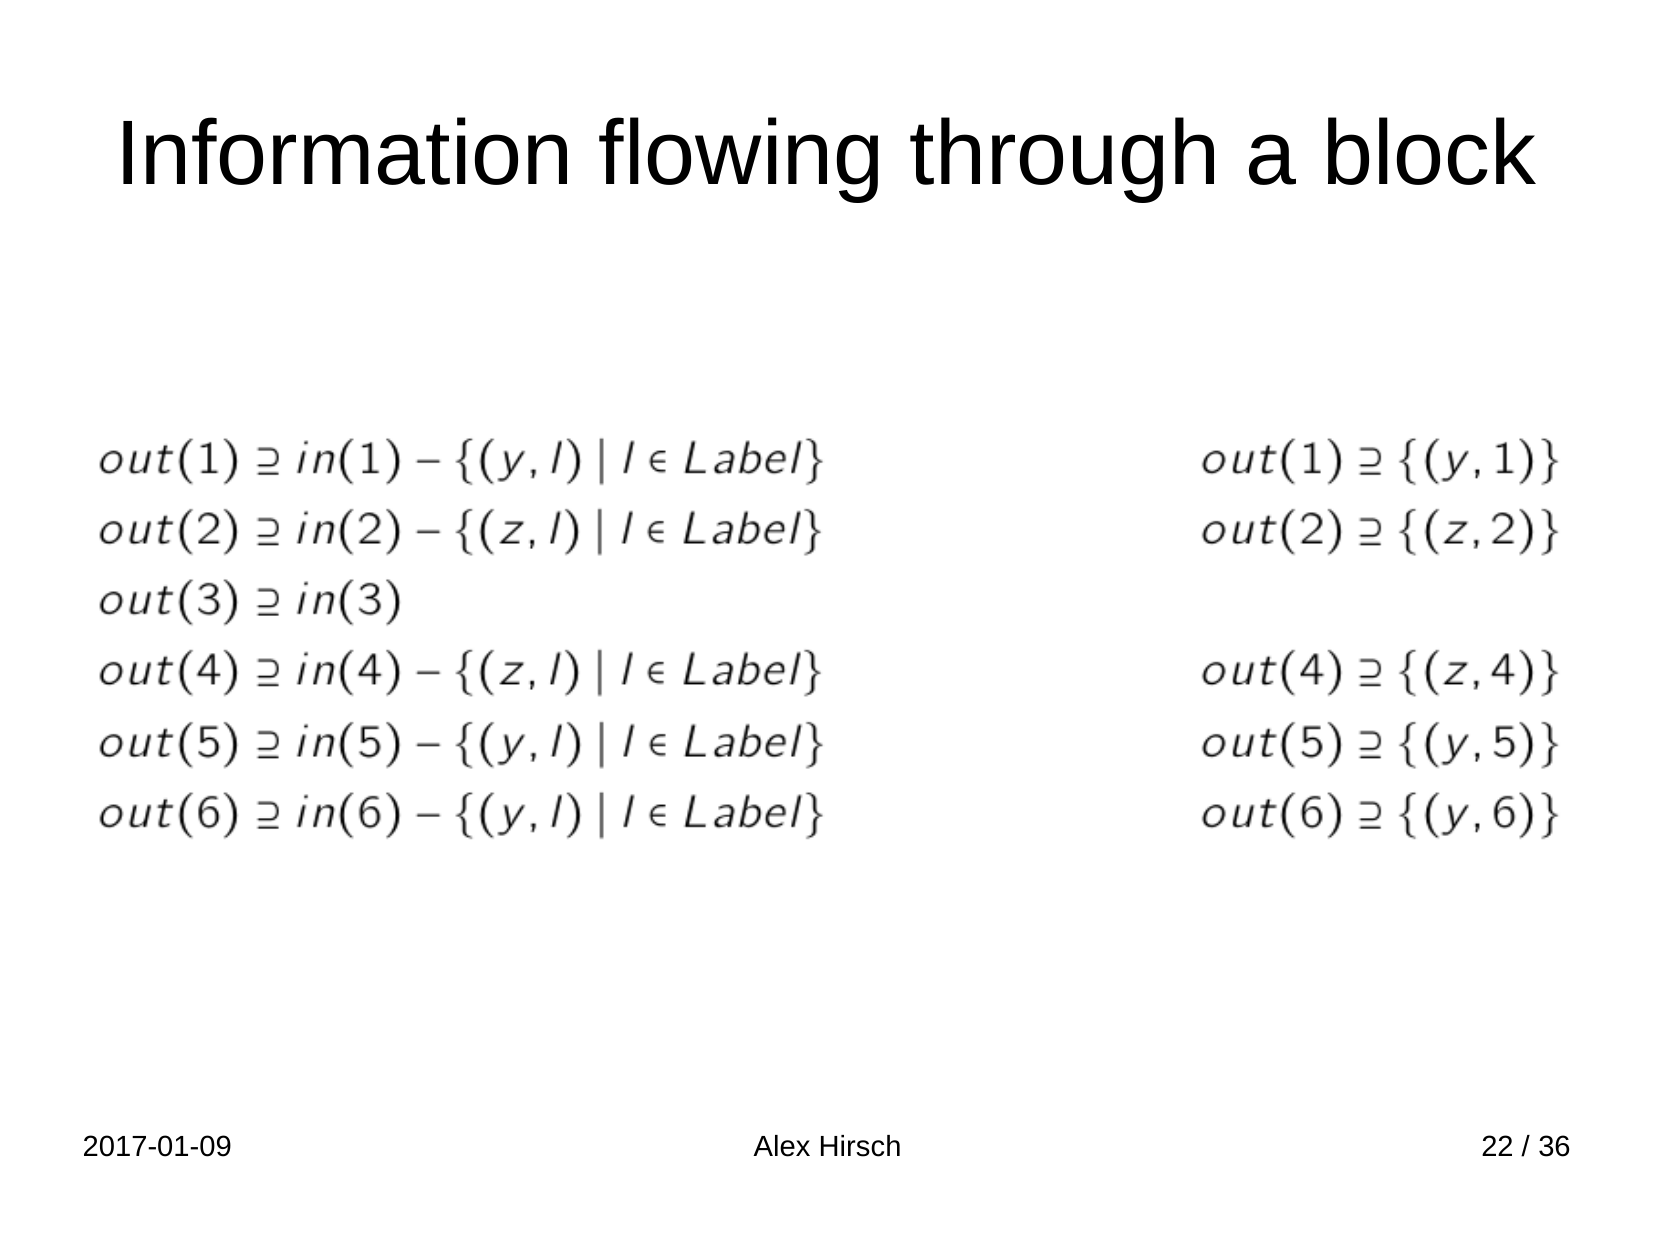

# Information flowing through a block
2017-01-09
Alex Hirsch
22